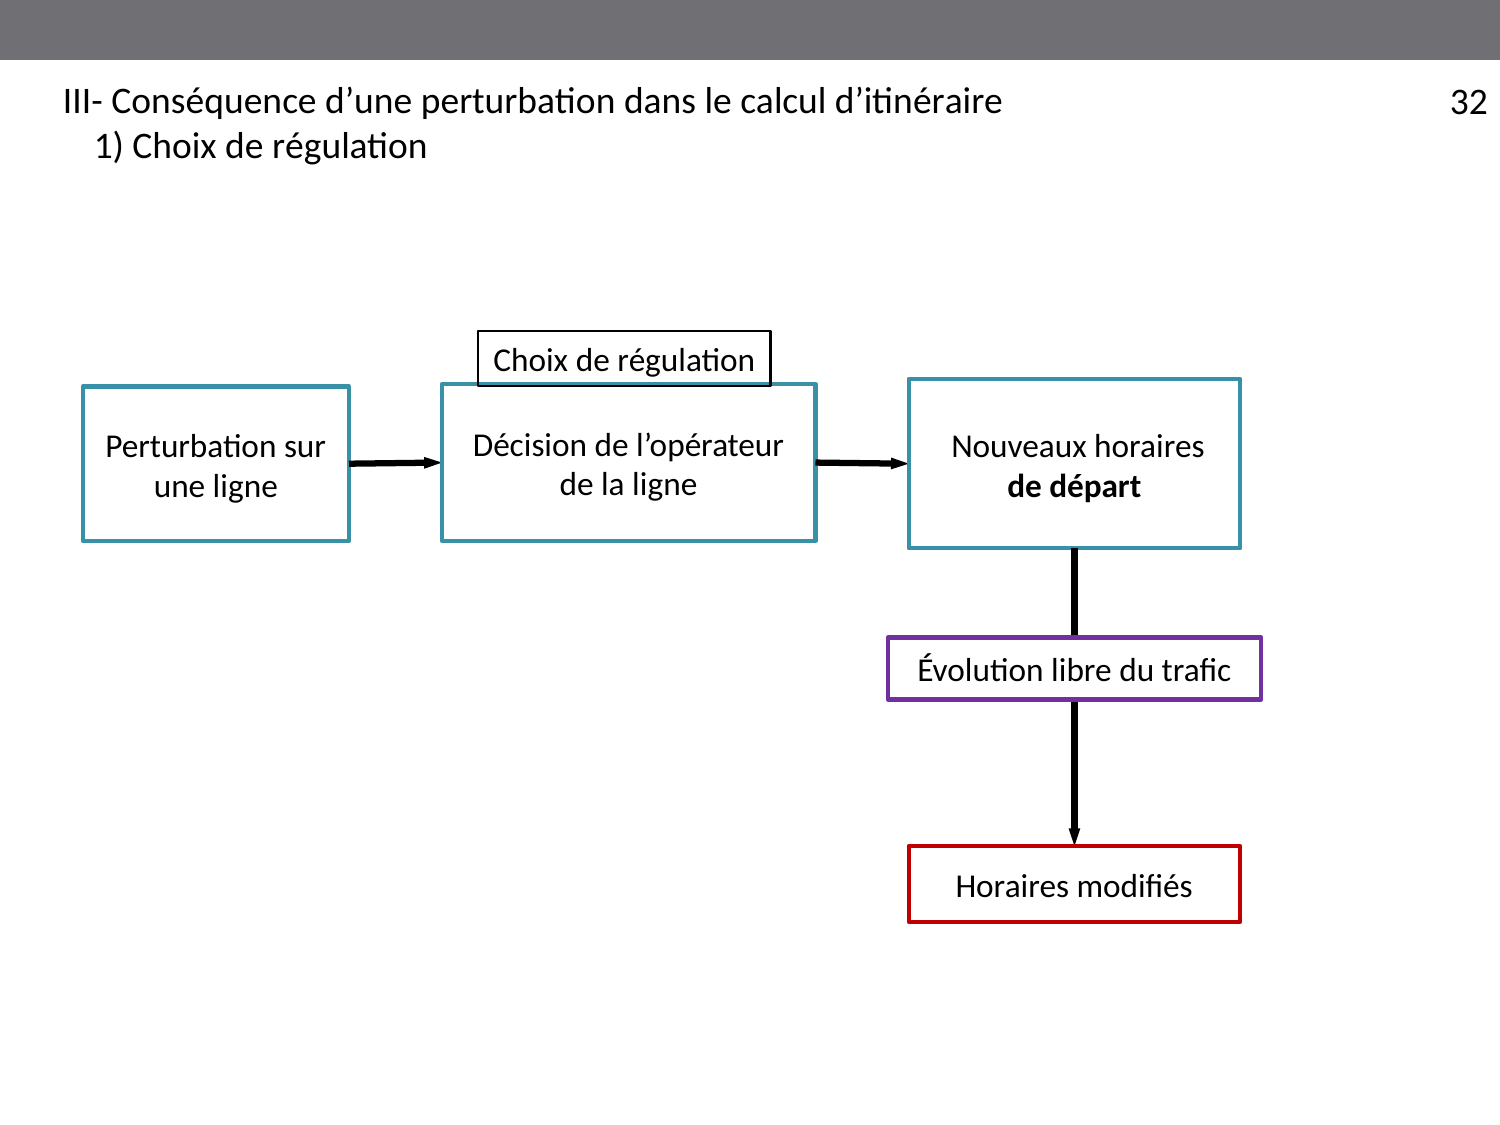

III- Conséquence d’une perturbation dans le calcul d’itinéraire
32
1) Choix de régulation
Choix de régulation
 Nouveaux horaires de départ
Décision de l’opérateur de la ligne
Perturbation sur une ligne
Évolution libre du trafic
Horaires modifiés